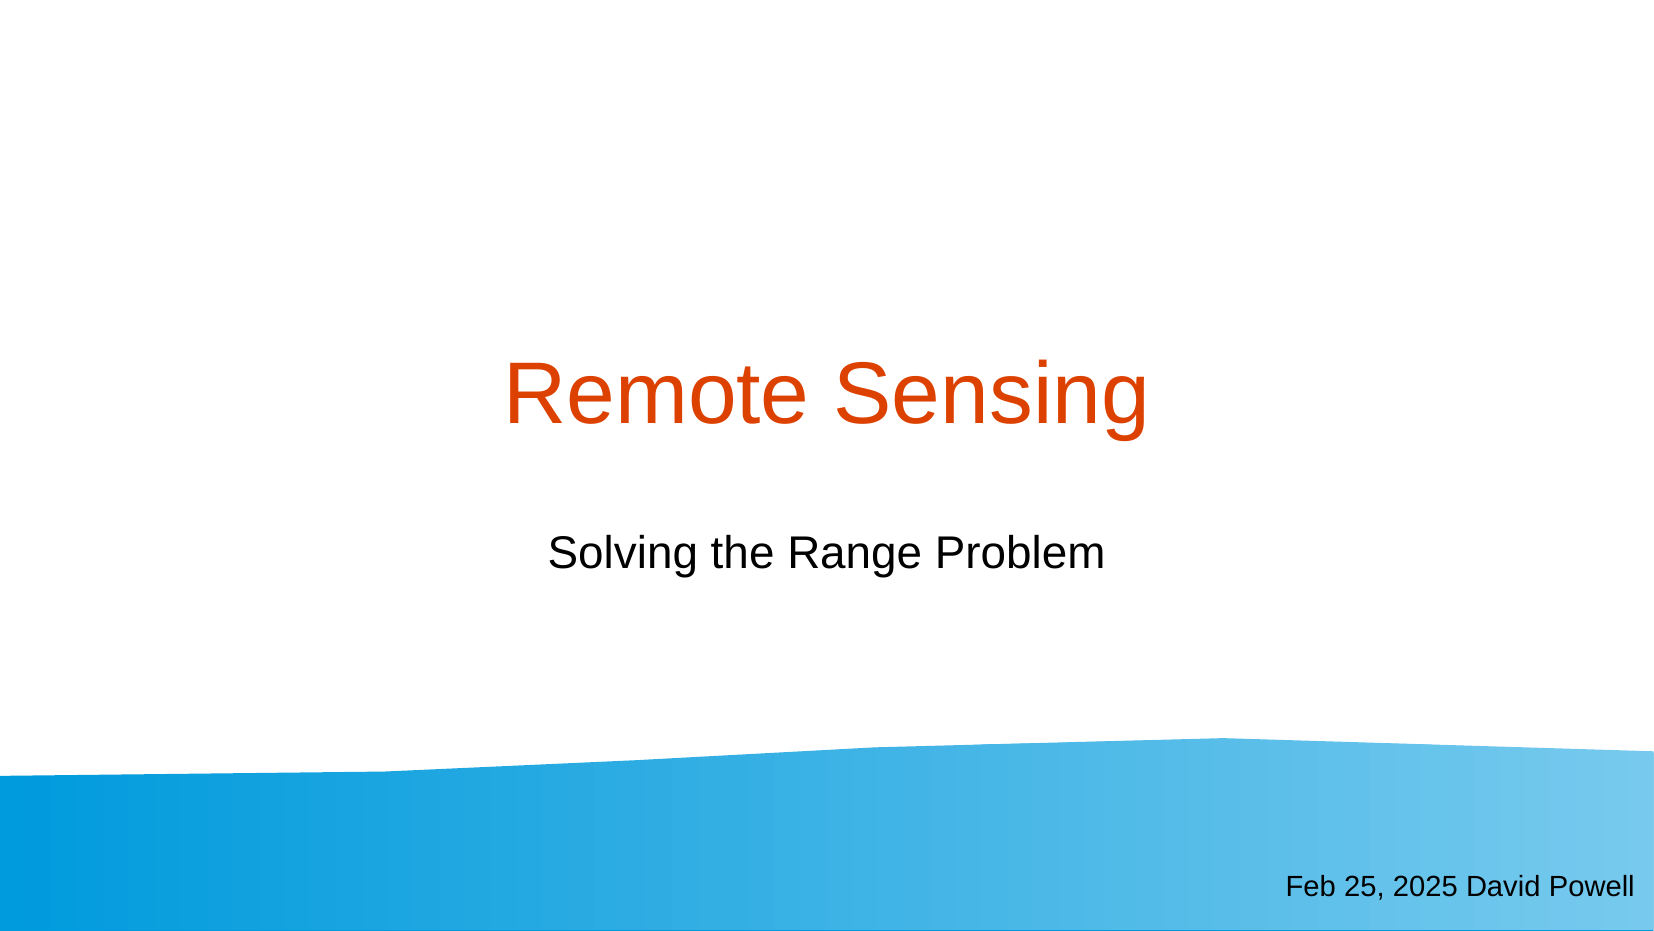

# Remote Sensing
Solving the Range Problem
Feb 25, 2025 David Powell